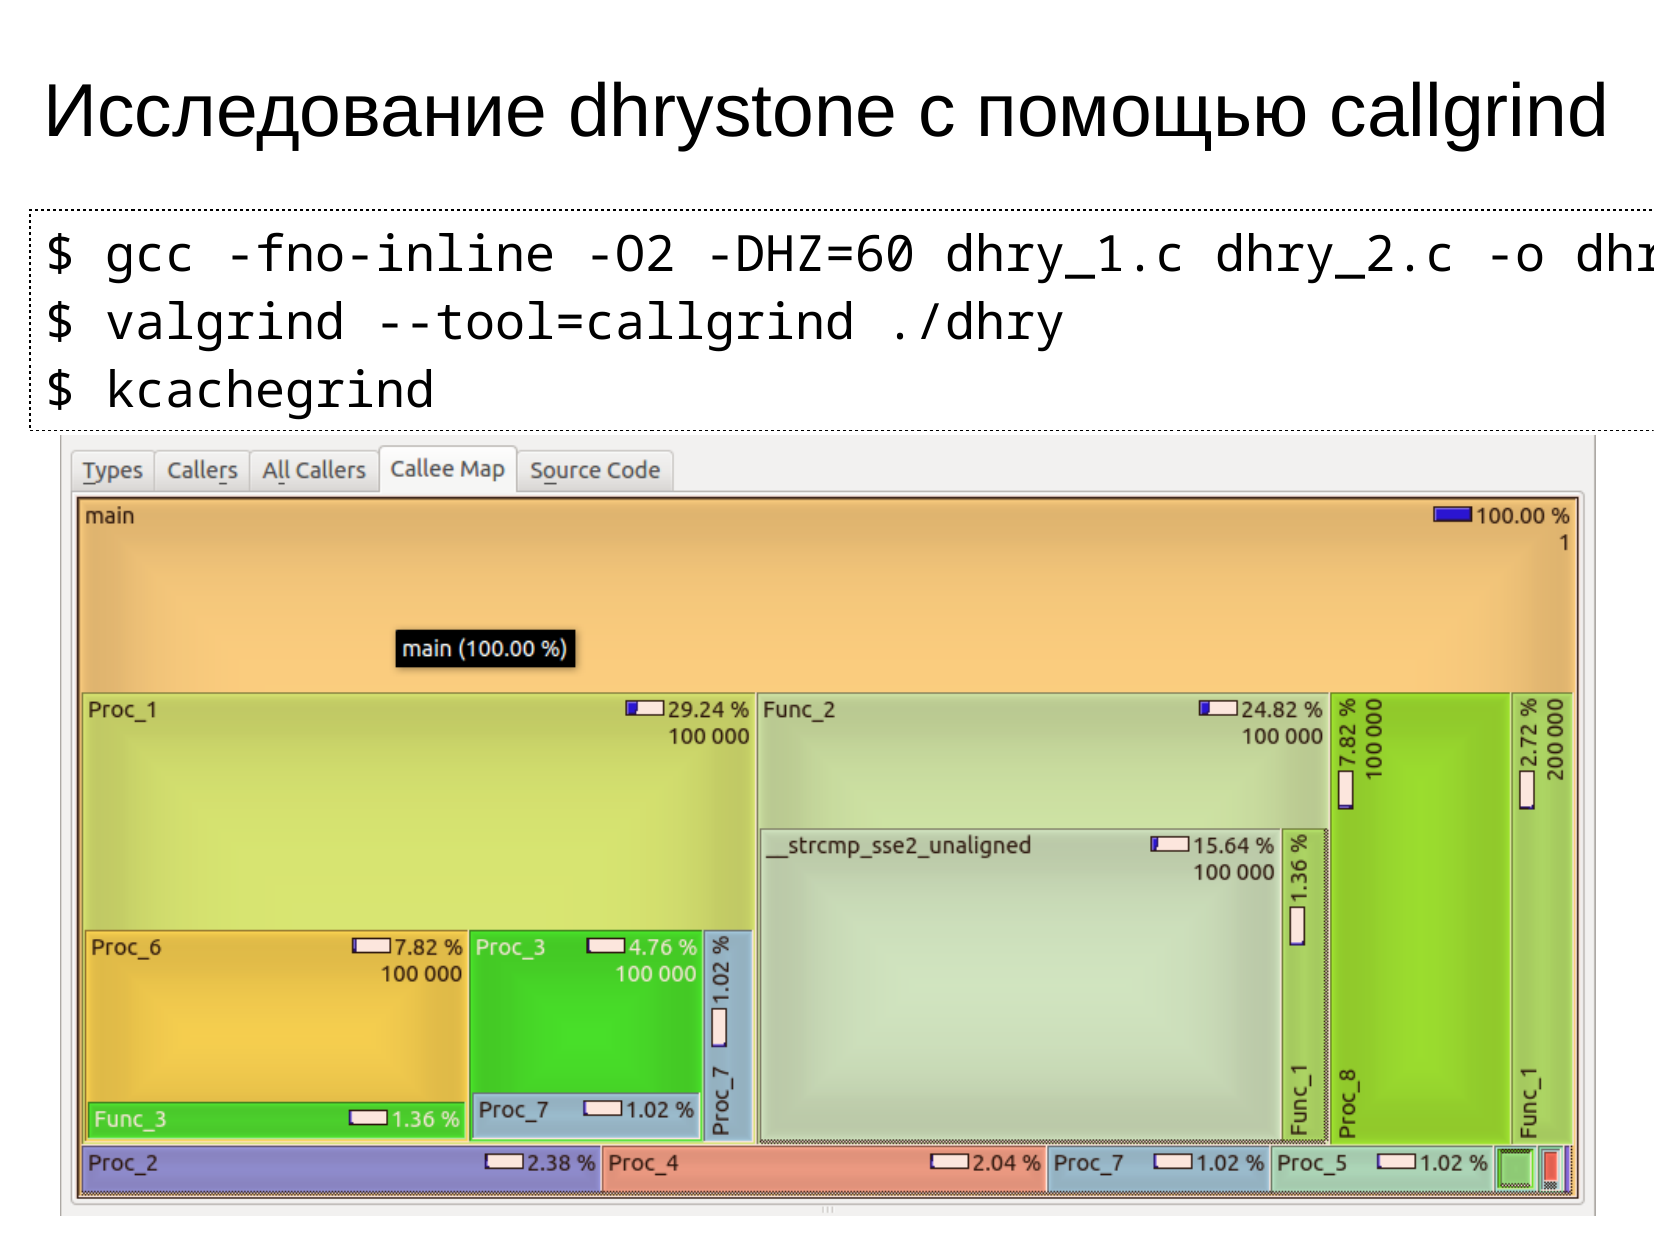

# Исследование dhrystone с помощью callgrind
$ gcc -fno-inline -O2 -DHZ=60 dhry_1.c dhry_2.c -o dhry
$ valgrind --tool=callgrind ./dhry
$ kcachegrind